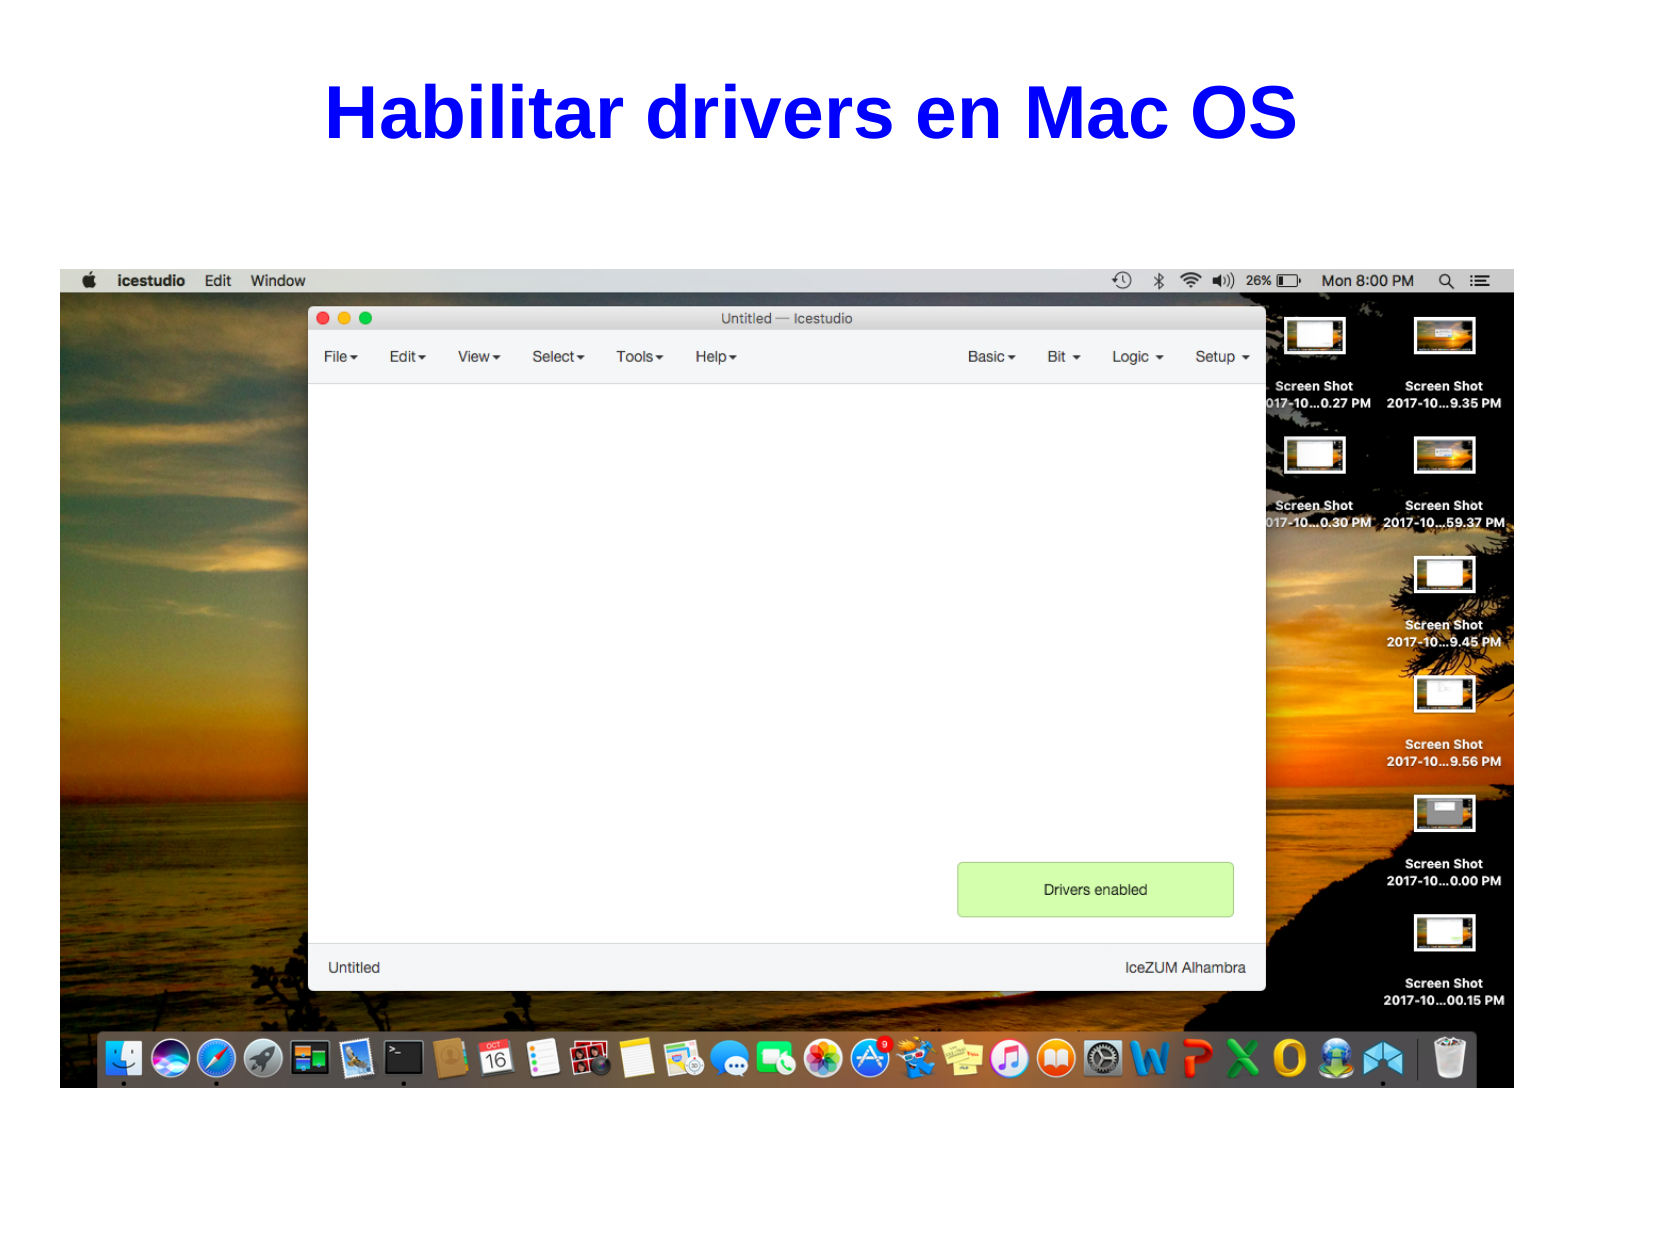

Circuit Scramble
Habilitar drivers en Mac OS